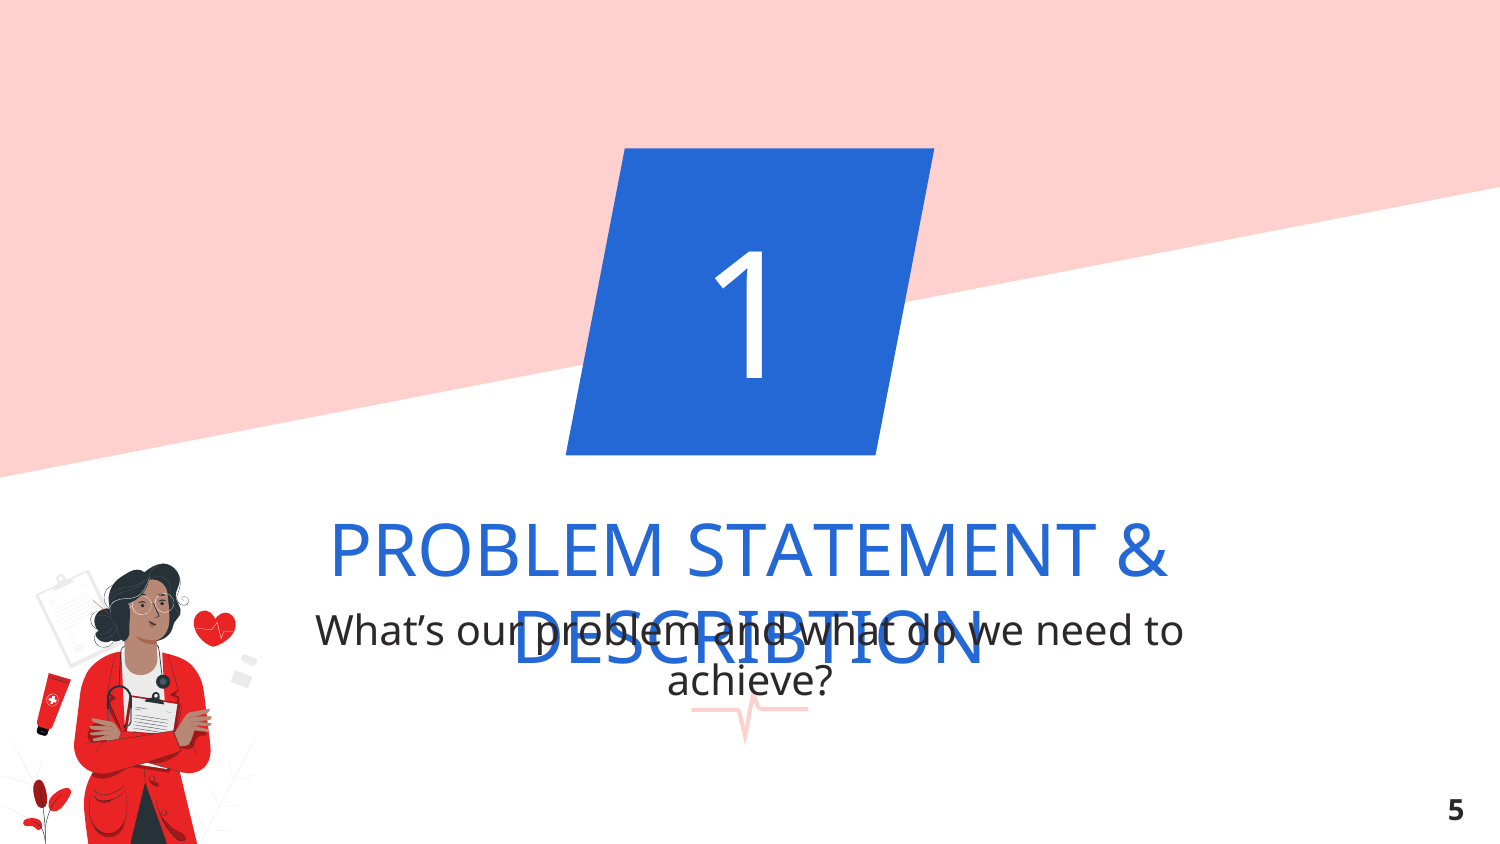

# 1
PROBLEM STATEMENT & DESCRIBTION
What’s our problem and what do we need to achieve?
5